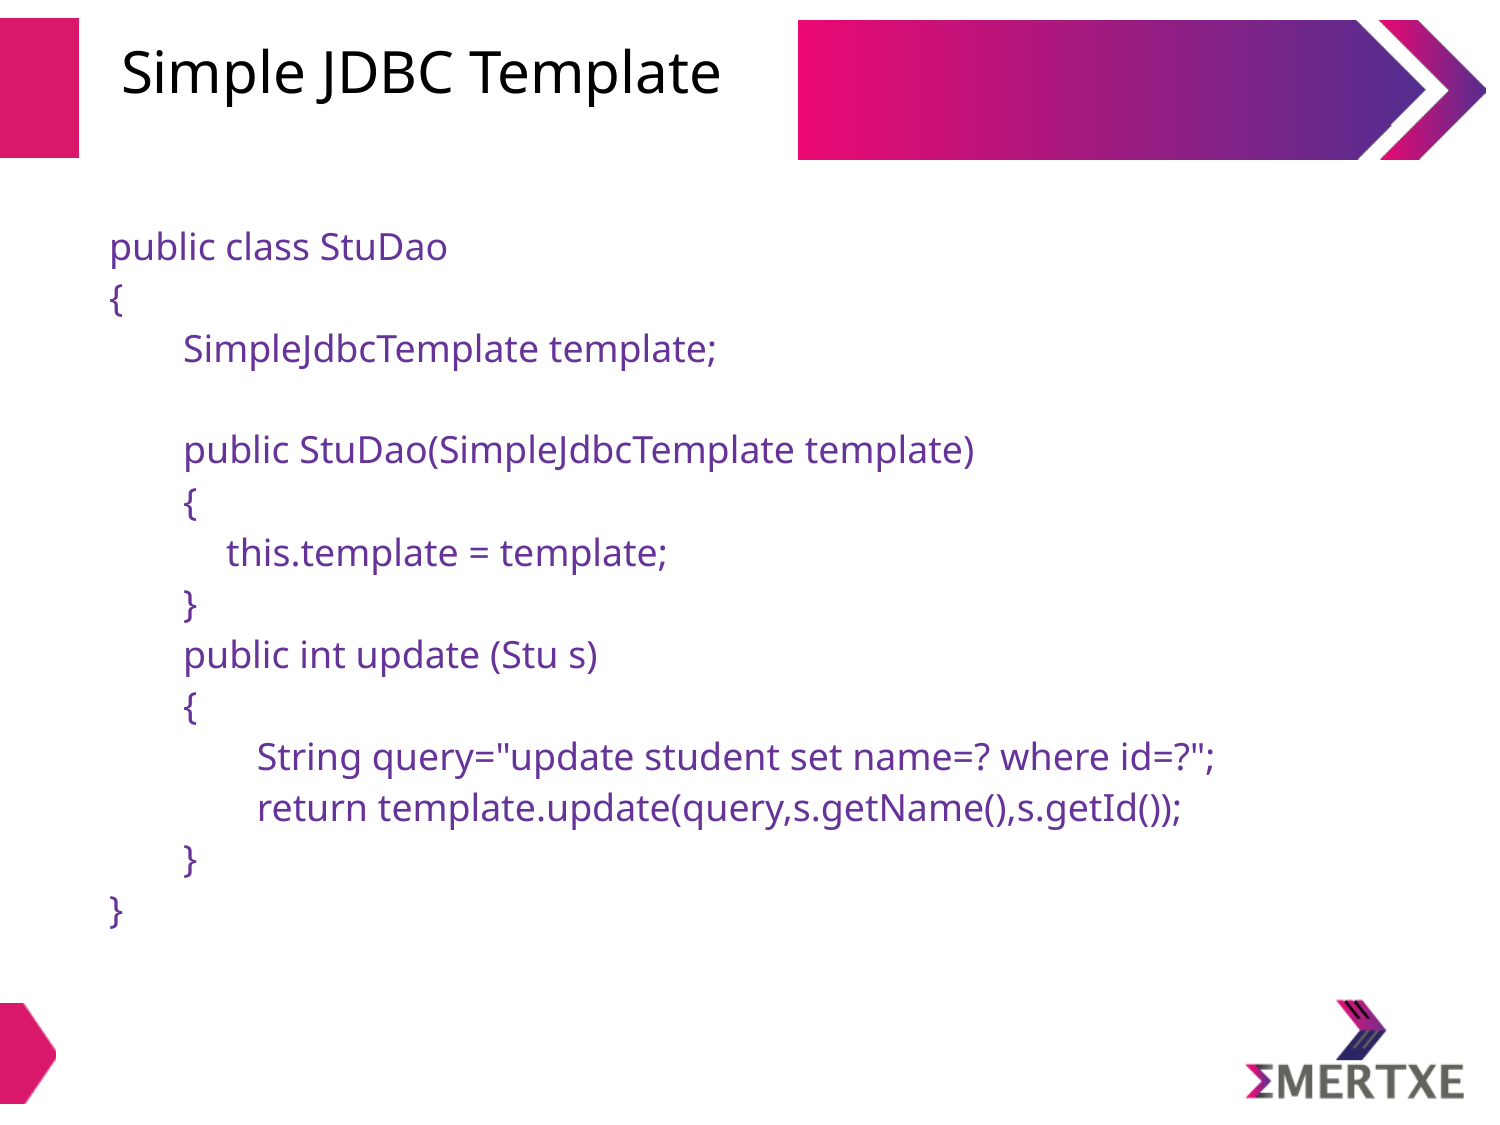

Simple JDBC Template
public class StuDao
{
	SimpleJdbcTemplate template;
	public StuDao(SimpleJdbcTemplate template)
	{
 this.template = template;
	}
	public int update (Stu s)
	{
		String query="update student set name=? where id=?";
		return template.update(query,s.getName(),s.getId());
	}
}